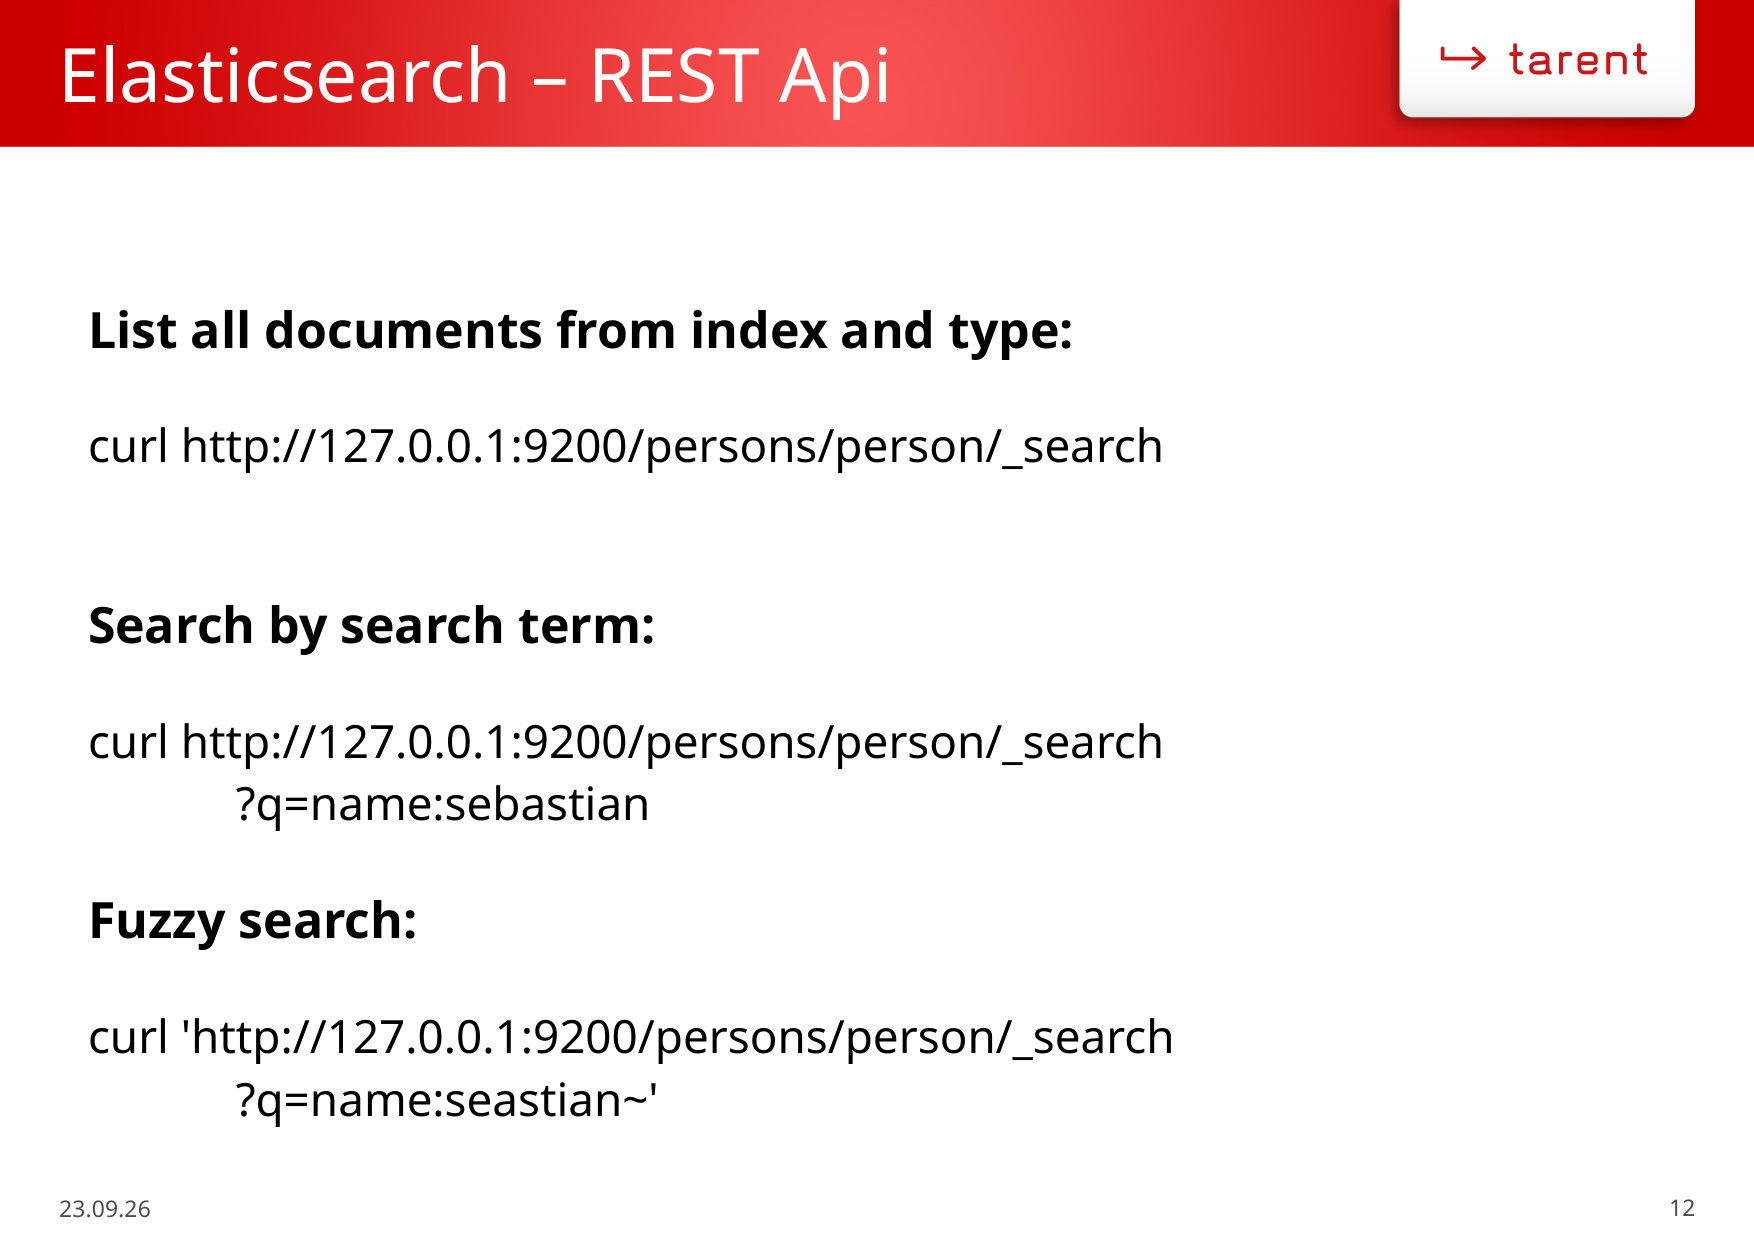

# Elasticsearch – REST Api
List all documents from index and type:
curl http://127.0.0.1:9200/persons/person/_search
Search by search term:
curl http://127.0.0.1:9200/persons/person/_search
		?q=name:sebastian
Fuzzy search:
curl 'http://127.0.0.1:9200/persons/person/_search
		?q=name:seastian~'